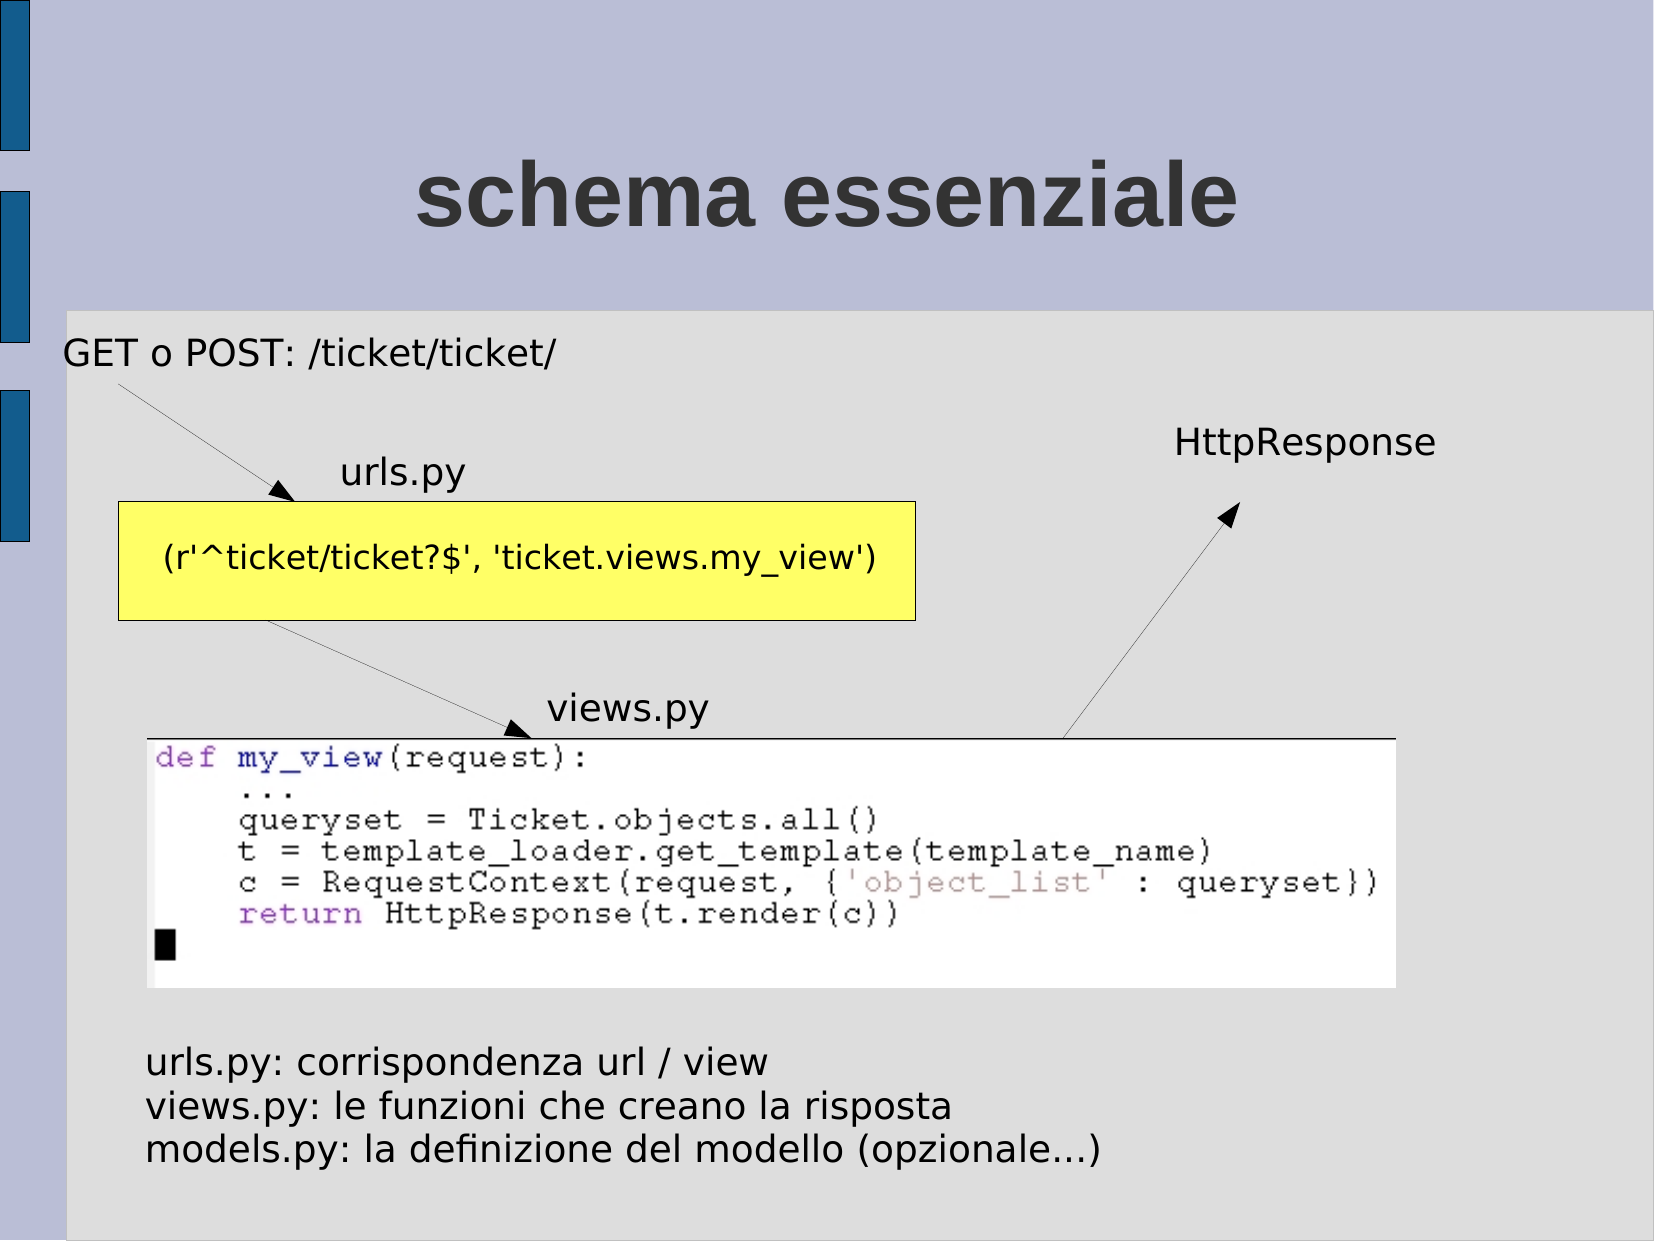

# schema essenziale
GET o POST: /ticket/ticket/
HttpResponse
urls.py
(r'^ticket/ticket?$', 'ticket.views.my_view')
views.py
 urls.py: corrispondenza url / view
 views.py: le funzioni che creano la risposta
 models.py: la definizione del modello (opzionale...)